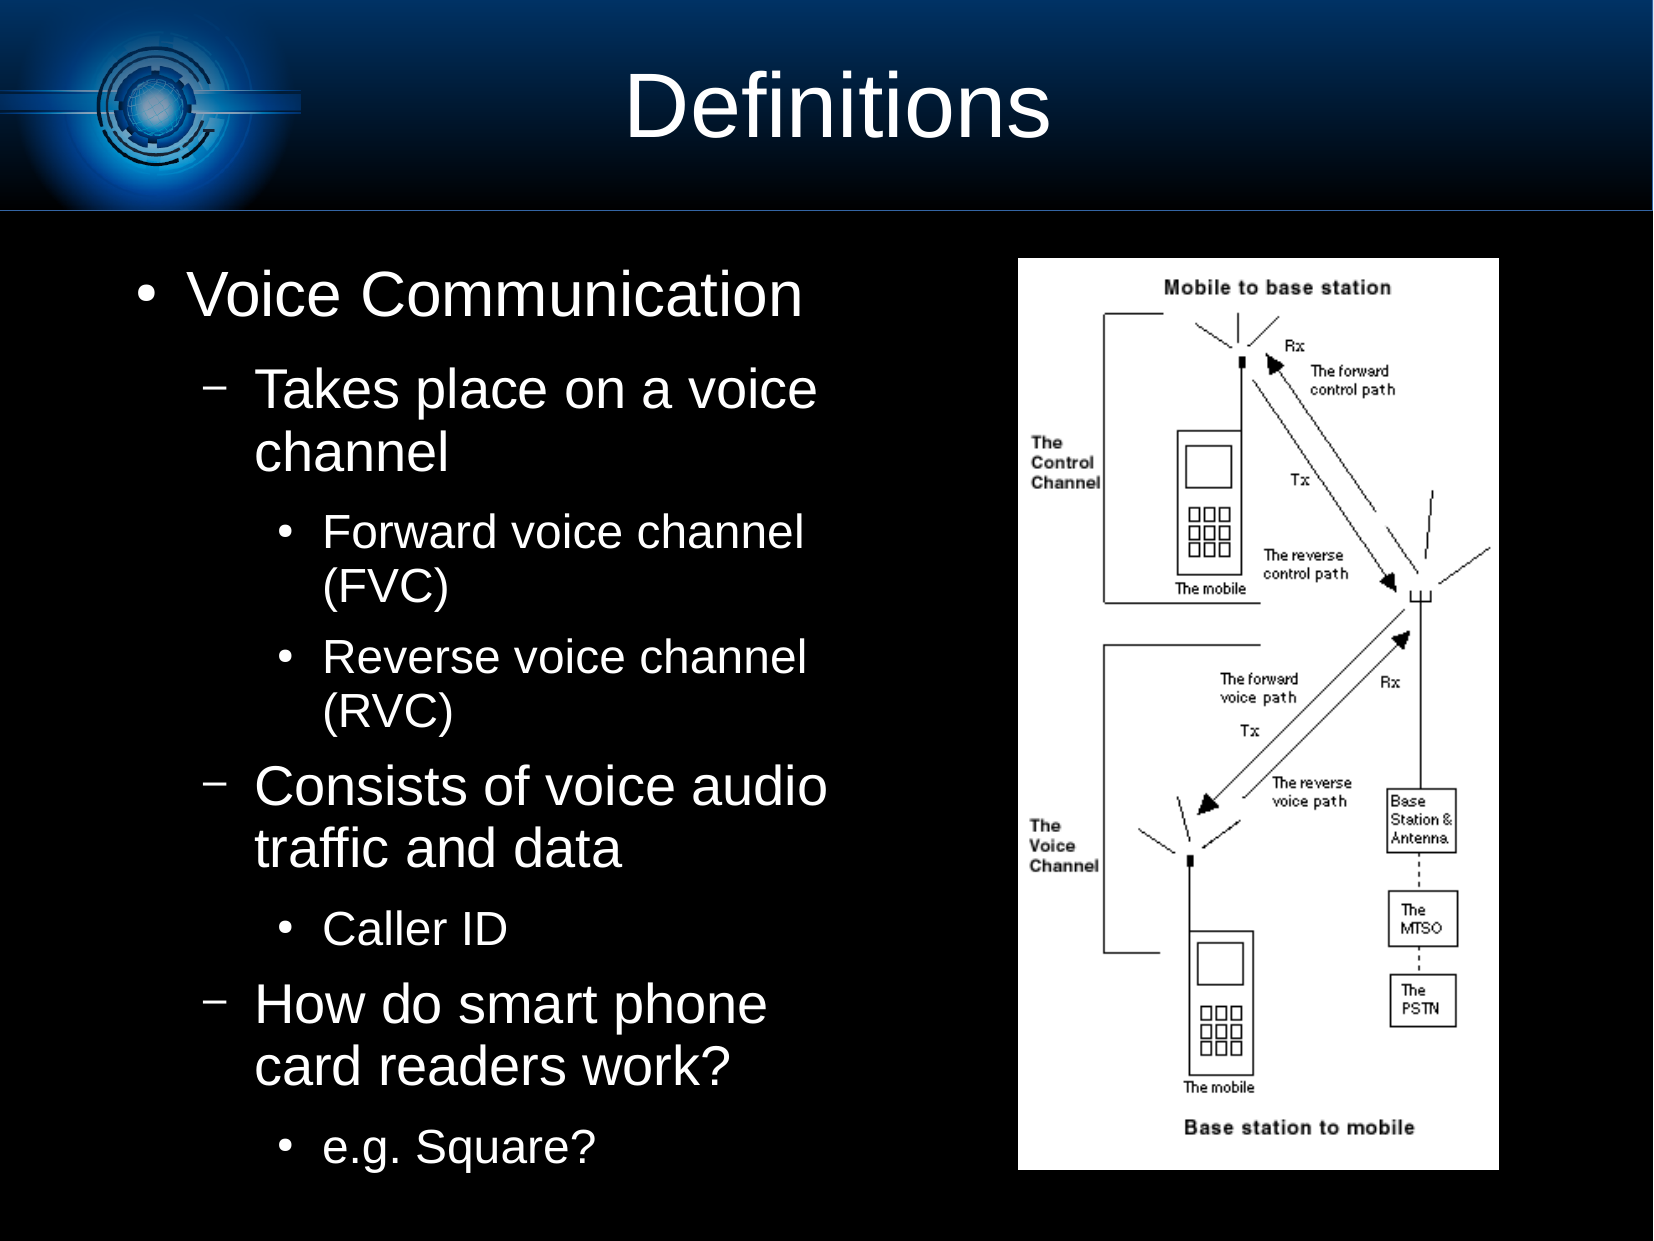

# Definitions
Voice Communication
Takes place on a voice channel
Forward voice channel (FVC)
Reverse voice channel (RVC)
Consists of voice audio traffic and data
Caller ID
How do smart phone card readers work?
e.g. Square?